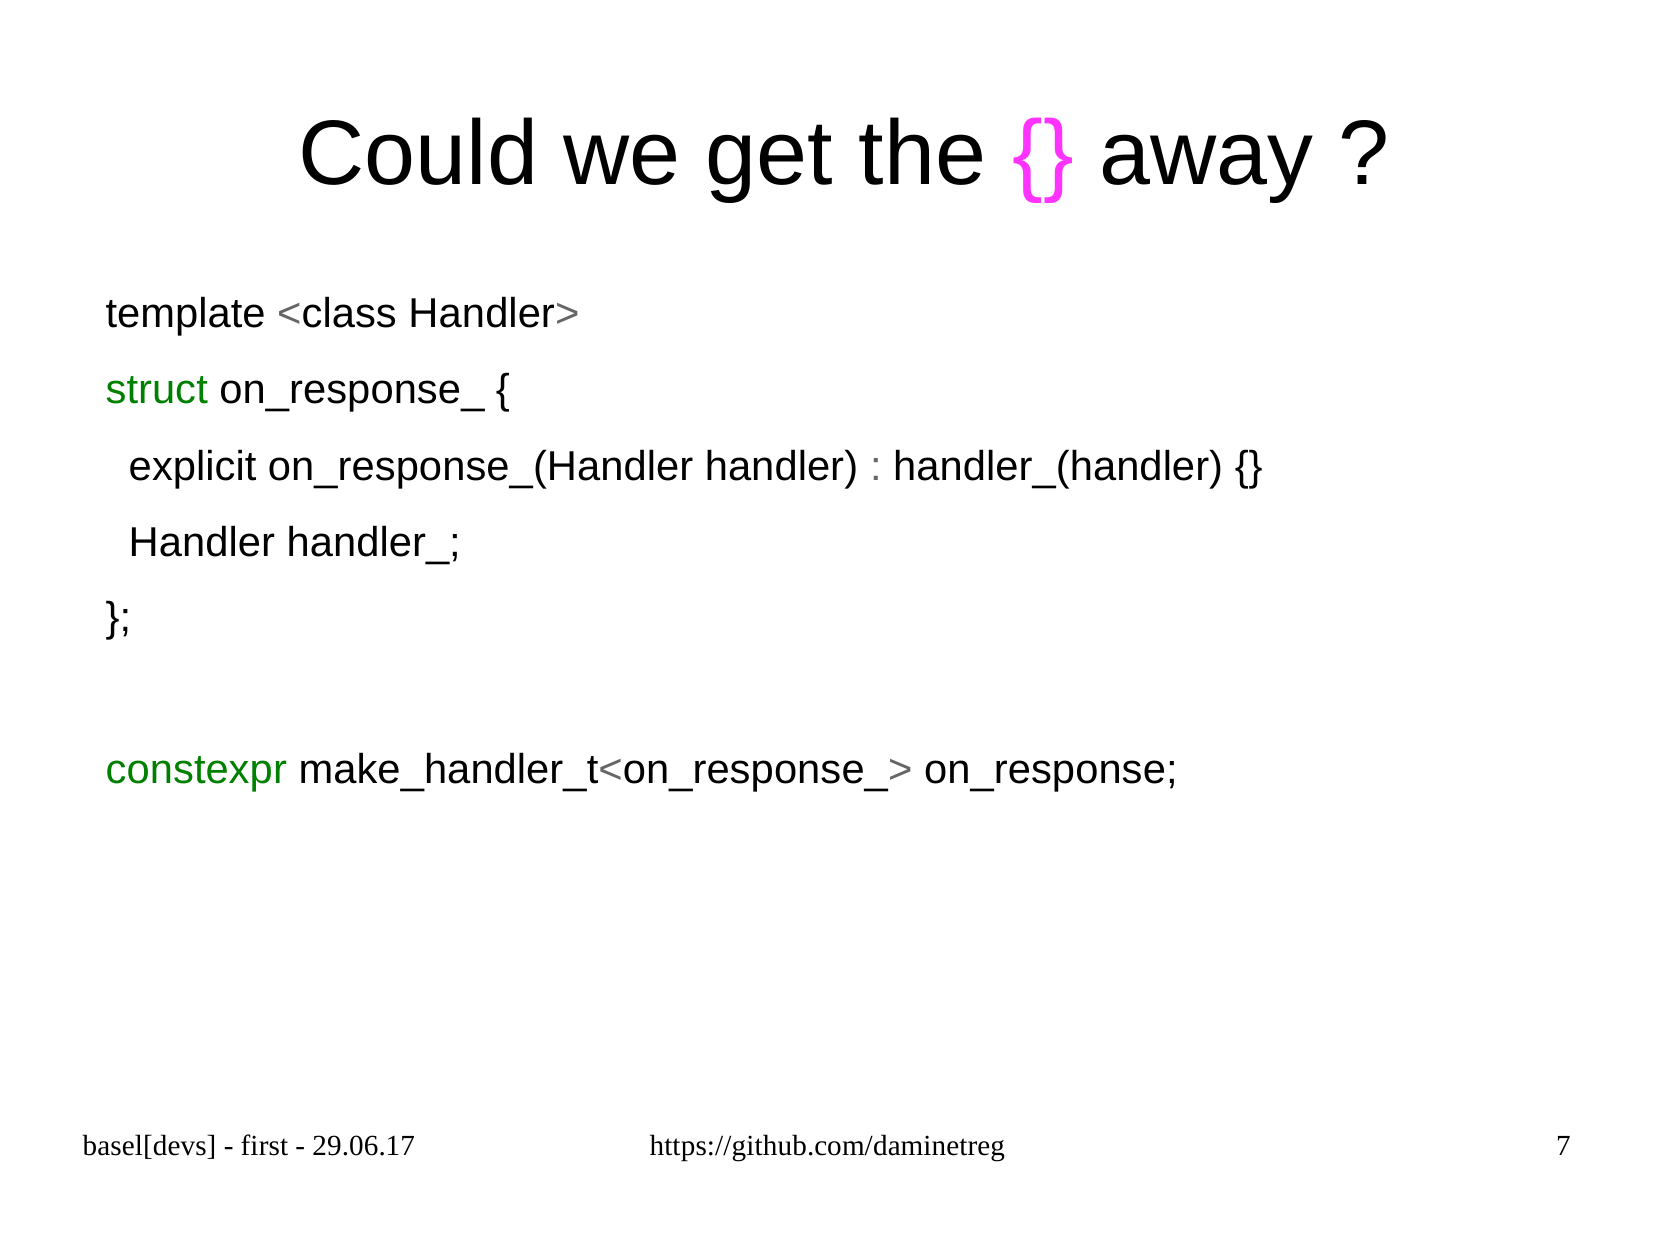

# Could we get the {} away ?
 template <class Handler>
 struct on_response_ {
 explicit on_response_(Handler handler) : handler_(handler) {}
 Handler handler_;
 };
 constexpr make_handler_t<on_response_> on_response;
basel[devs] - first - 29.06.17
https://github.com/daminetreg
7